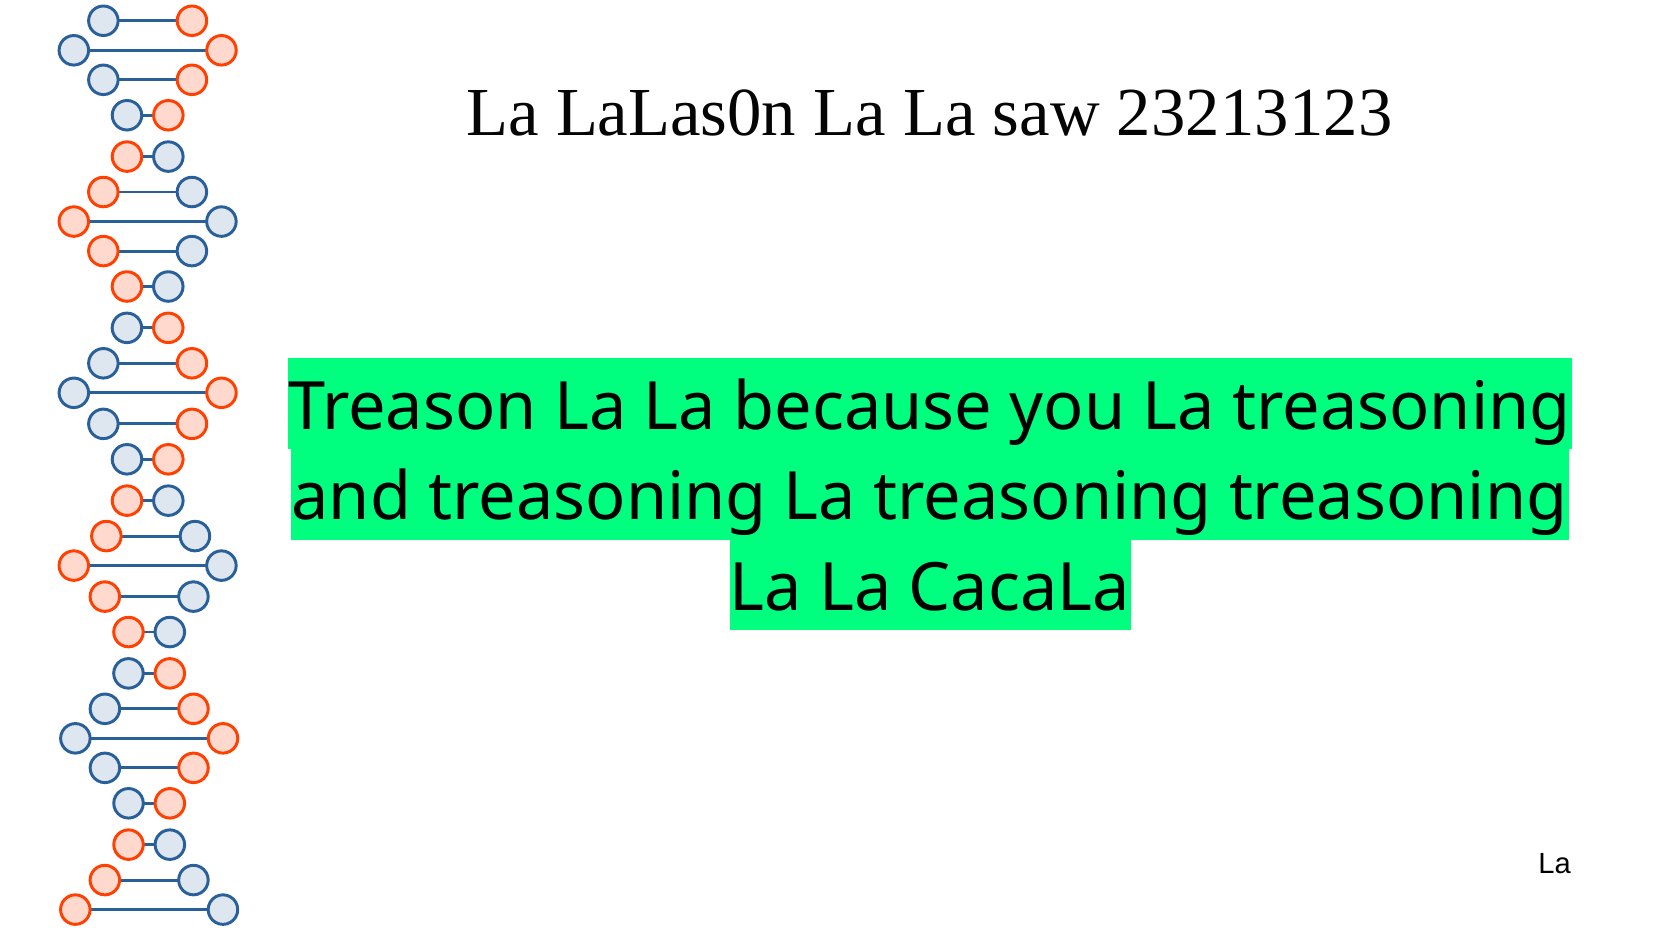

# La LaLas0n La La saw 23213123
Treason La La because you La treasoning and treasoning La treasoning treasoning La La CacaLa
7